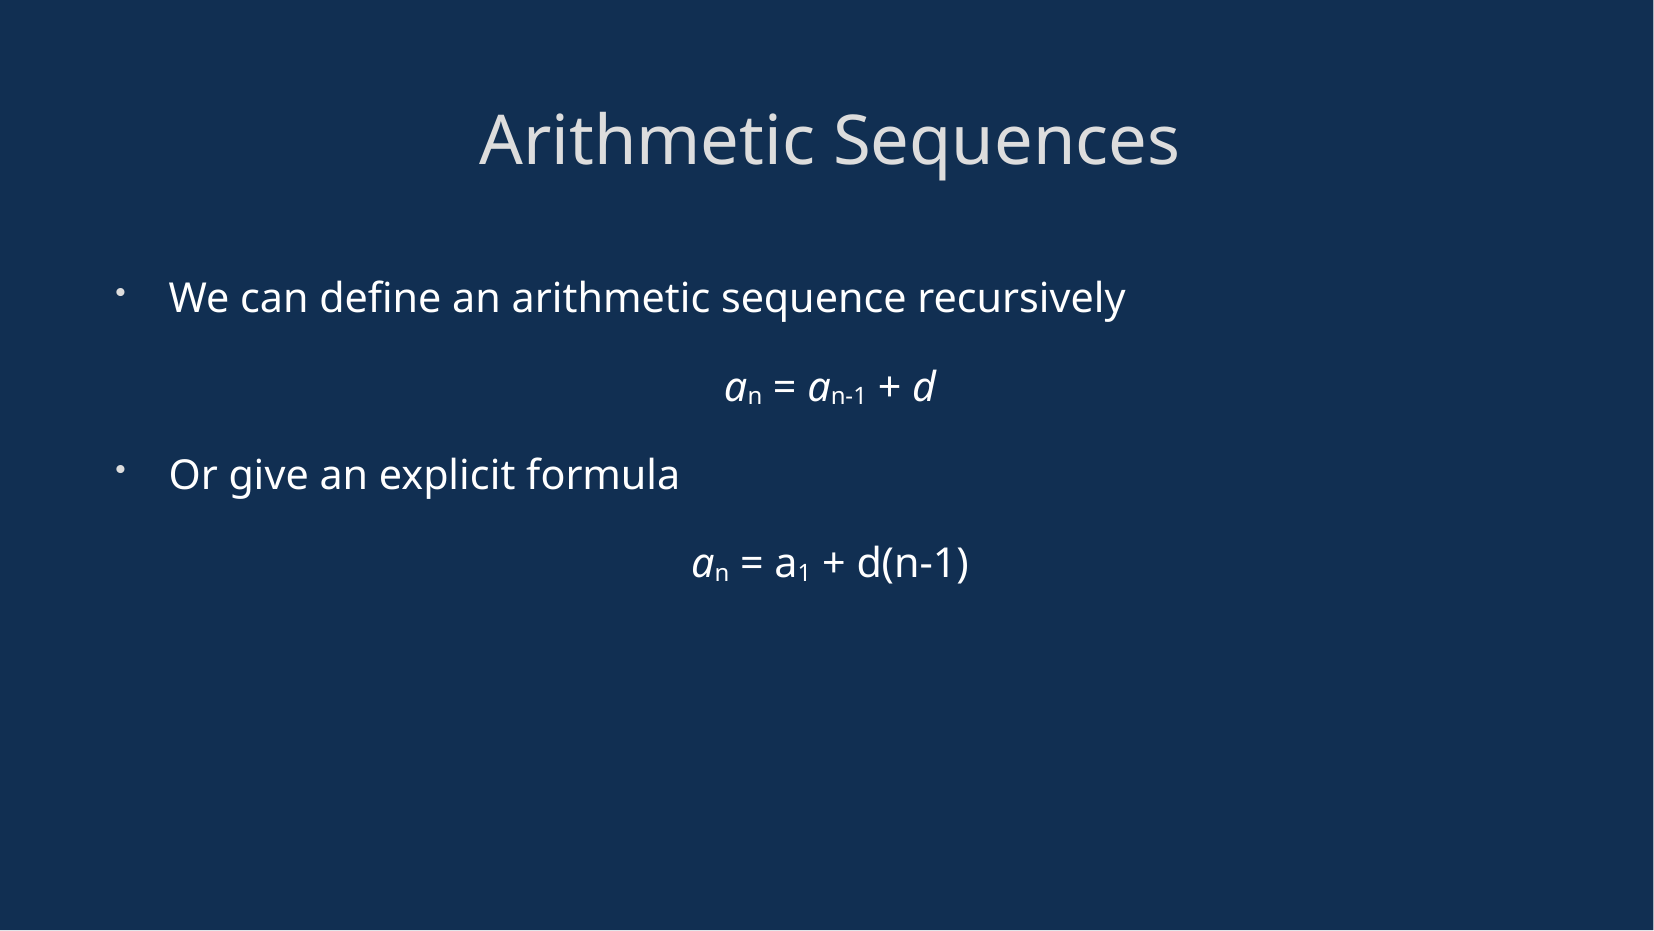

# Arithmetic Sequences
We can define an arithmetic sequence recursively
an = an-1 + d
Or give an explicit formula
an = a1 + d(n-1)